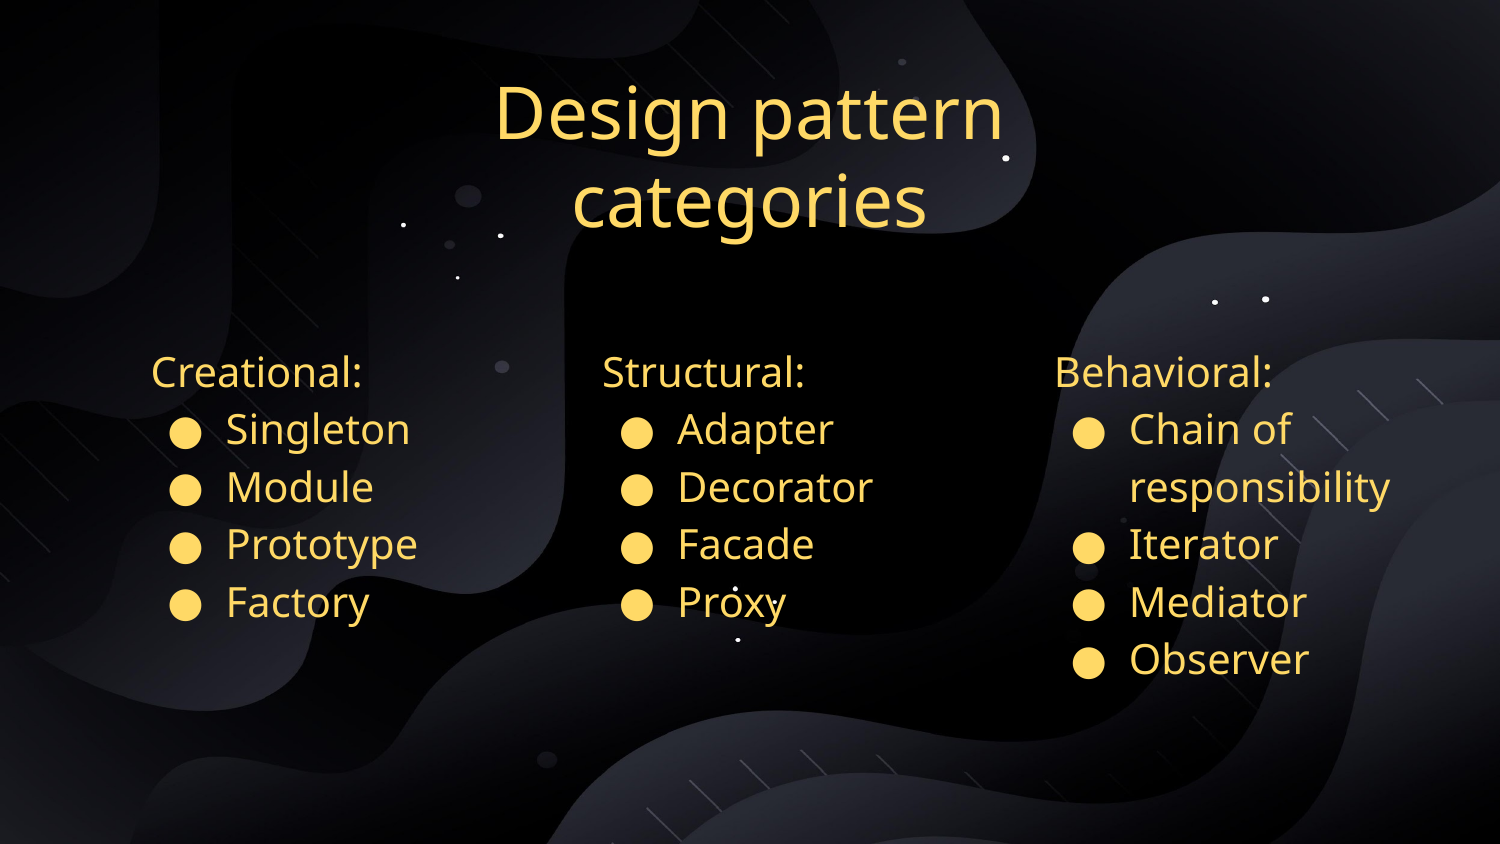

# Design pattern categories
Creational:
Singleton
Module
Prototype
Factory
Structural:
Adapter
Decorator
Facade
Proxy
Behavioral:
Chain of responsibility
Iterator
Mediator
Observer